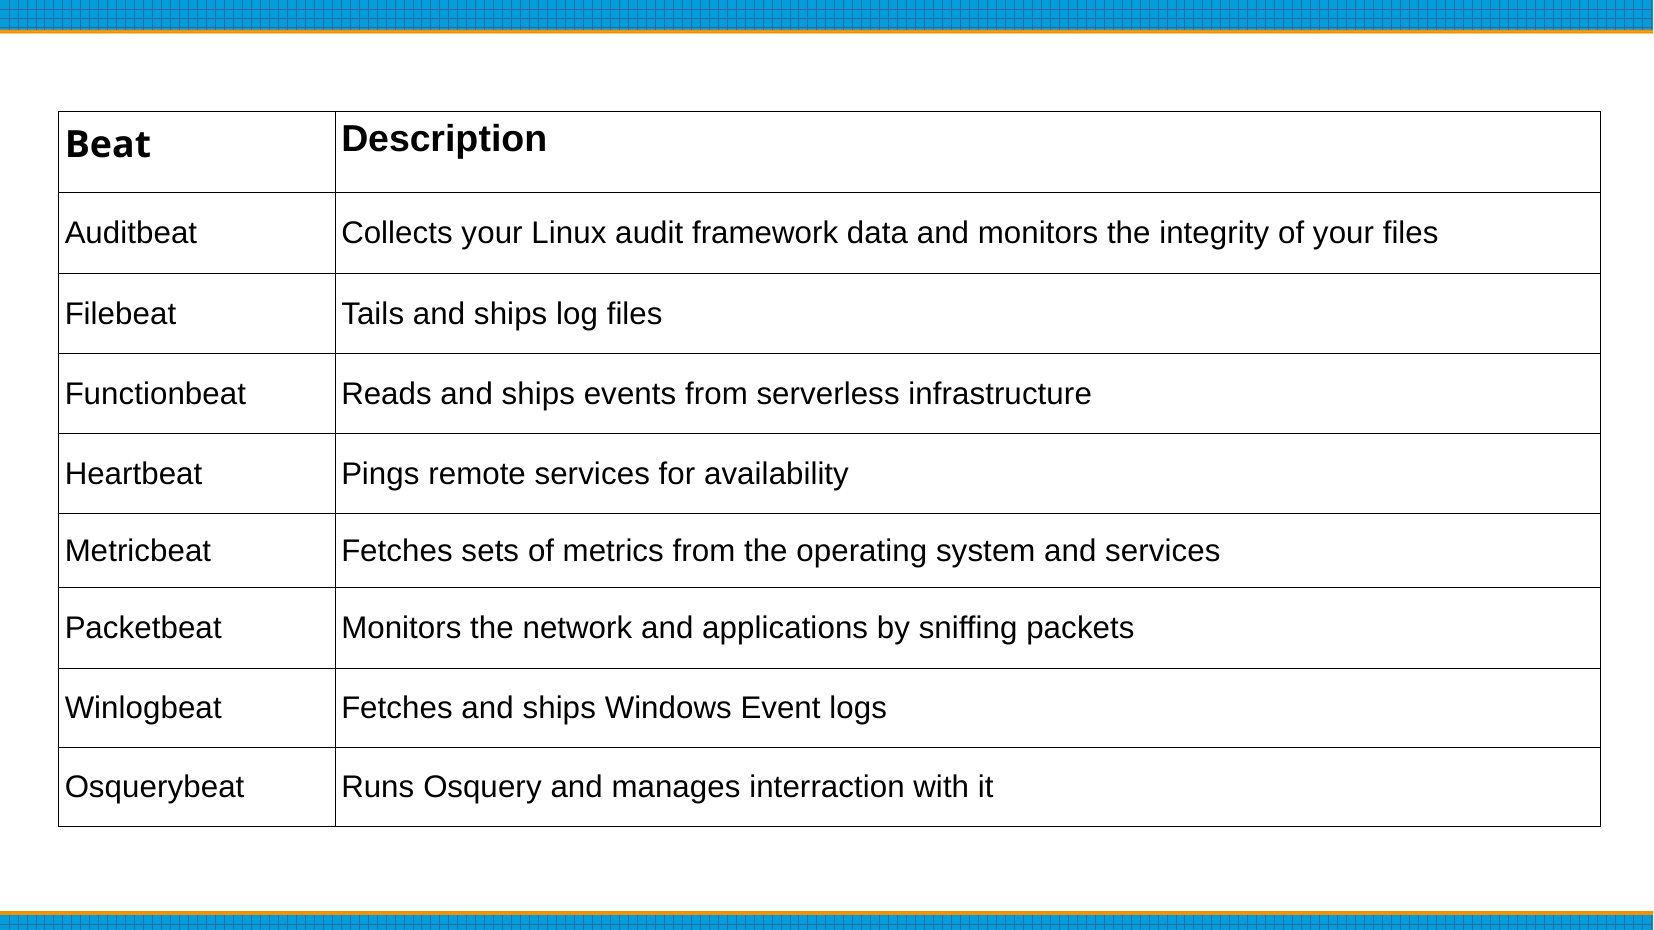

| Beat | Description |
| --- | --- |
| Auditbeat | Collects your Linux audit framework data and monitors the integrity of your files |
| Filebeat | Tails and ships log files |
| Functionbeat | Reads and ships events from serverless infrastructure |
| Heartbeat | Pings remote services for availability |
| Metricbeat | Fetches sets of metrics from the operating system and services |
| Packetbeat | Monitors the network and applications by sniffing packets |
| Winlogbeat | Fetches and ships Windows Event logs |
| Osquerybeat | Runs Osquery and manages interraction with it |